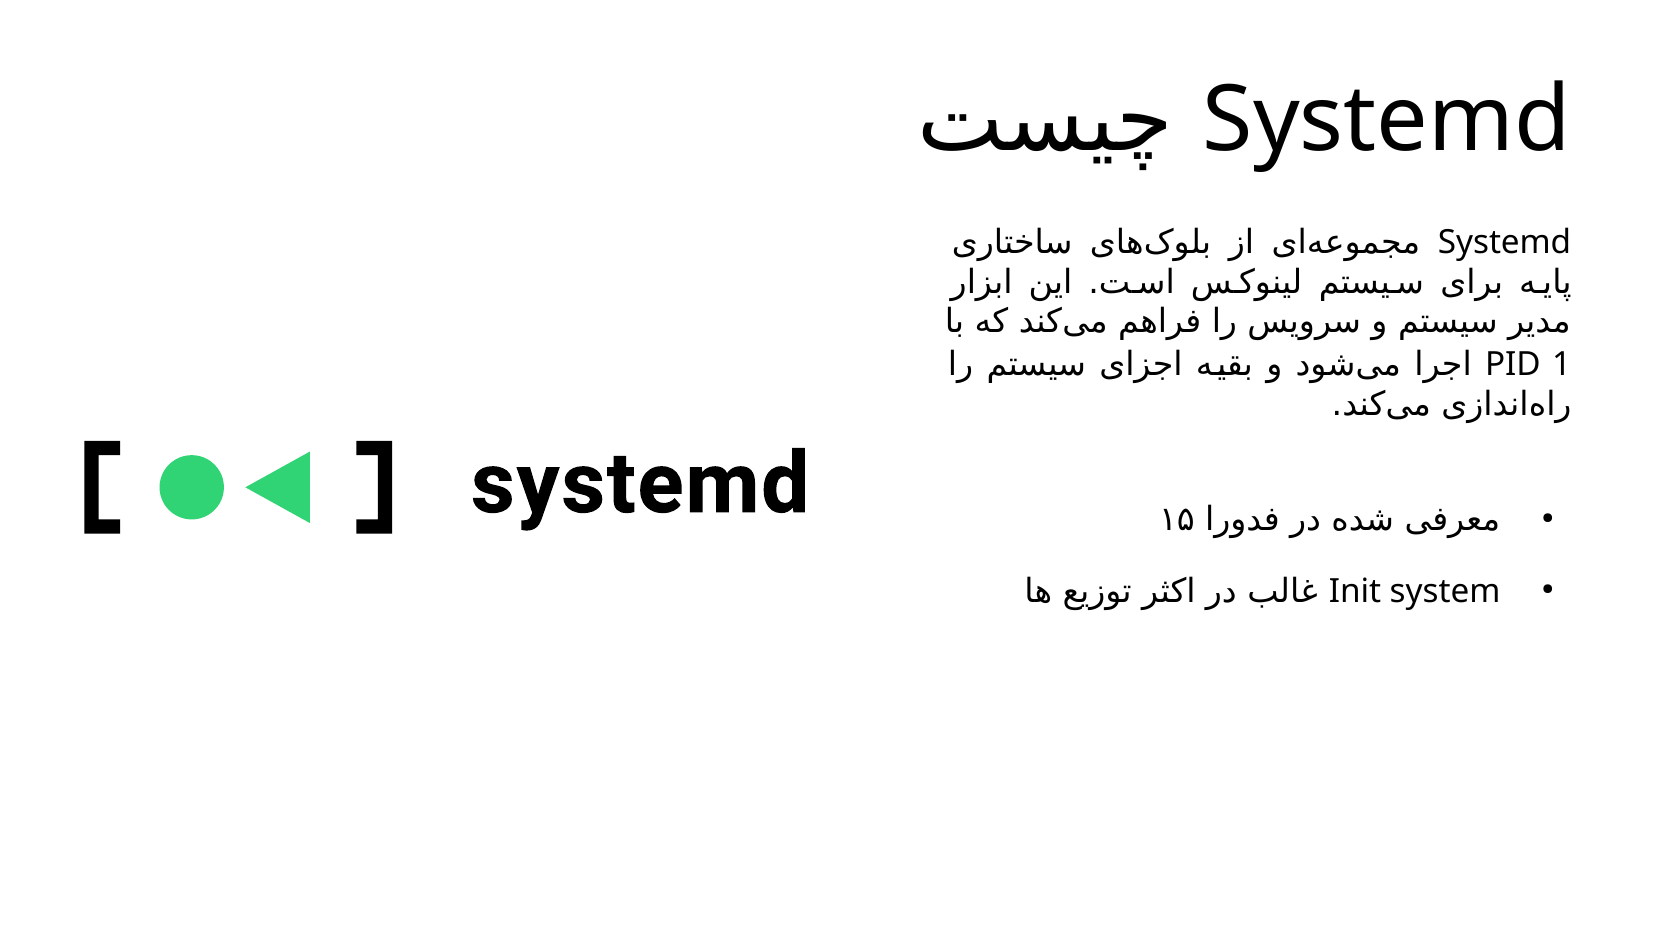

# Systemd چیست
Systemd مجموعه‌ای از بلوک‌های ساختاری پایه برای سیستم لینوکس است. این ابزار مدیر سیستم و سرویس را فراهم می‌کند که با PID 1 اجرا می‌شود و بقیه اجزای سیستم را راه‌اندازی می‌کند.
معرفی شده در فدورا ۱۵
Init system غالب در اکثر توزیع ها